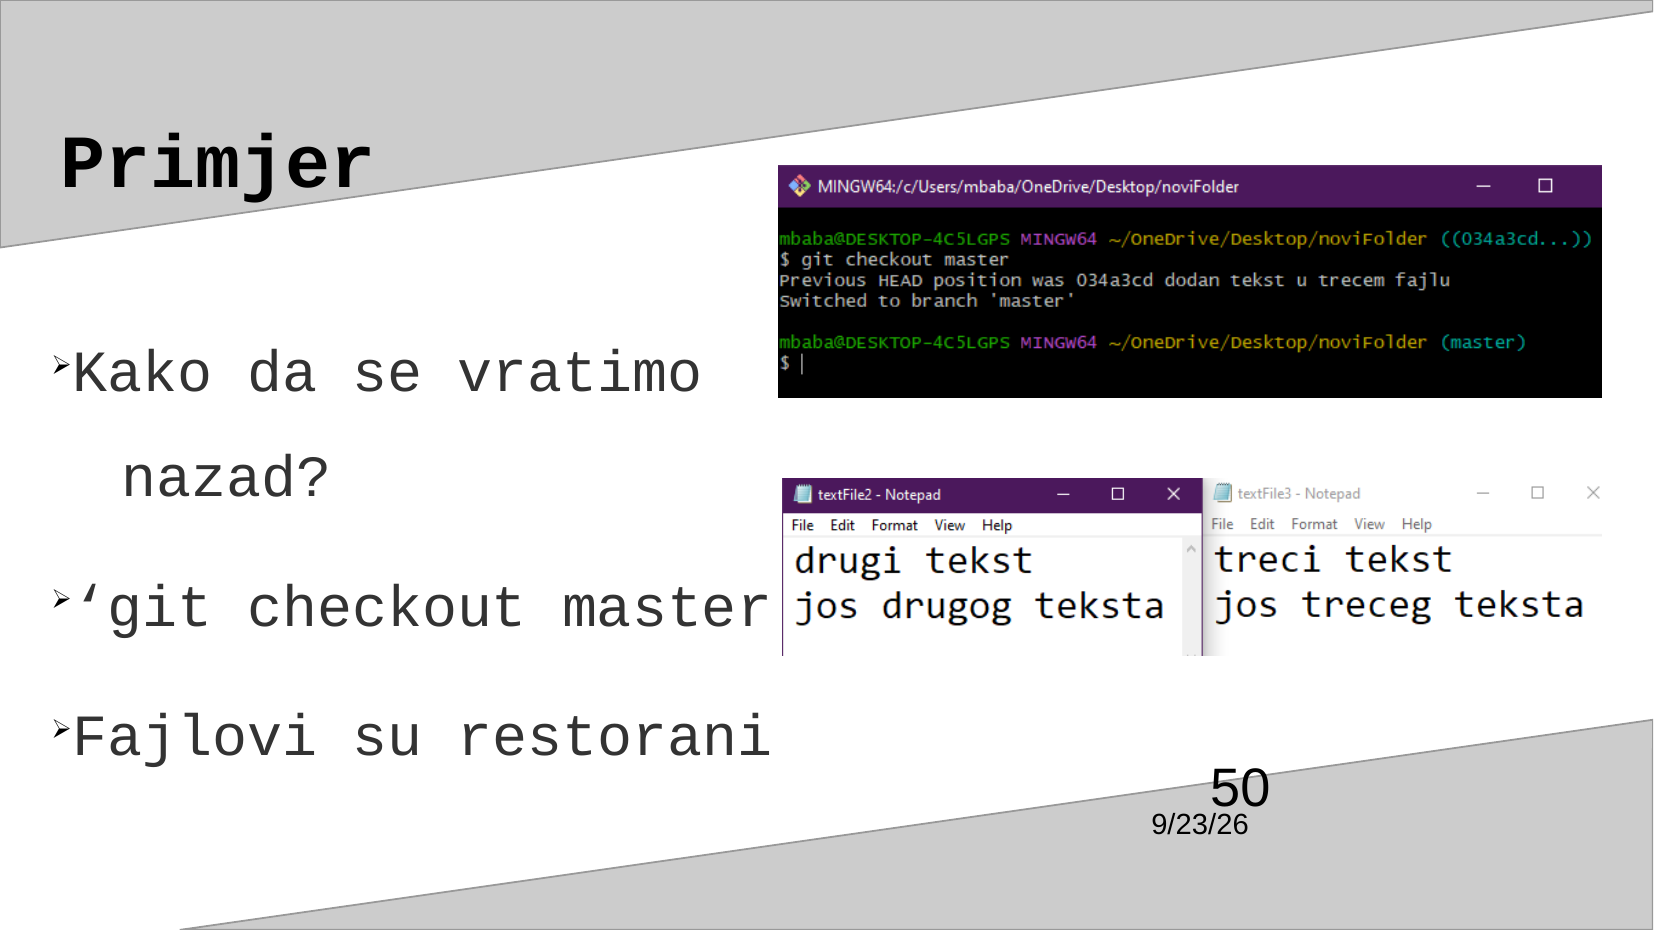

Primjer
# Kako da se vratimo nazad?
‘git checkout master’
Fajlovi su restorani
49